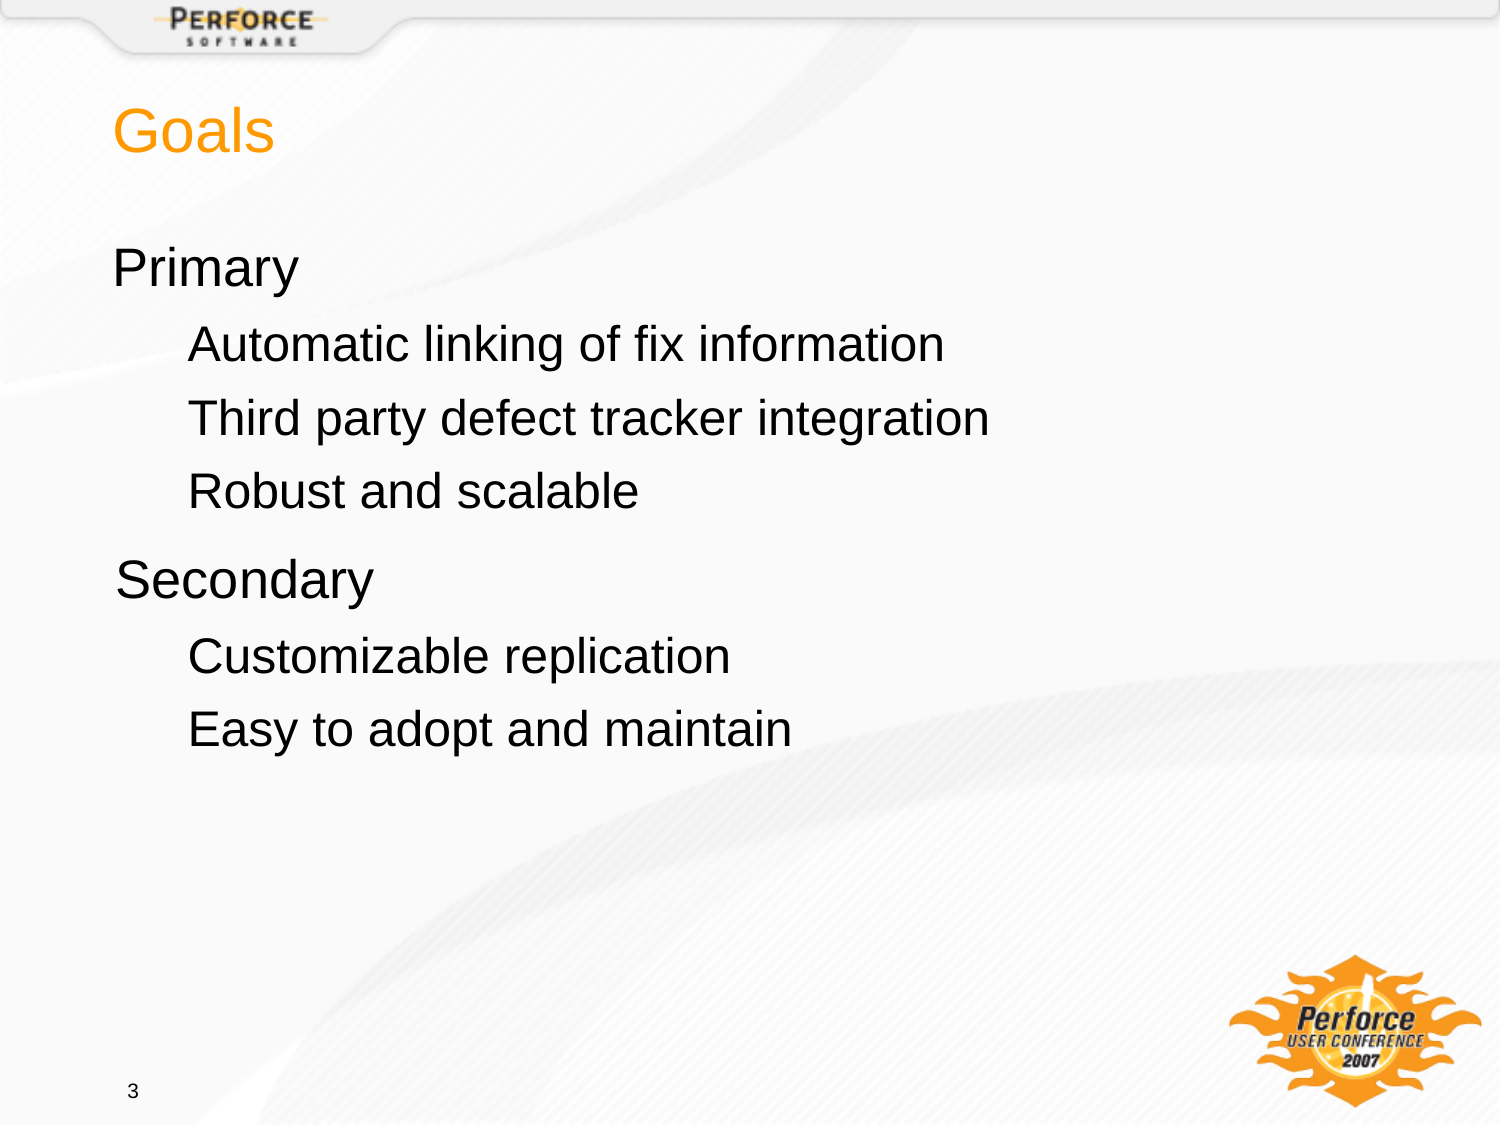

# Goals
Primary
Automatic linking of fix information
Third party defect tracker integration
Robust and scalable
Secondary
Customizable replication
Easy to adopt and maintain